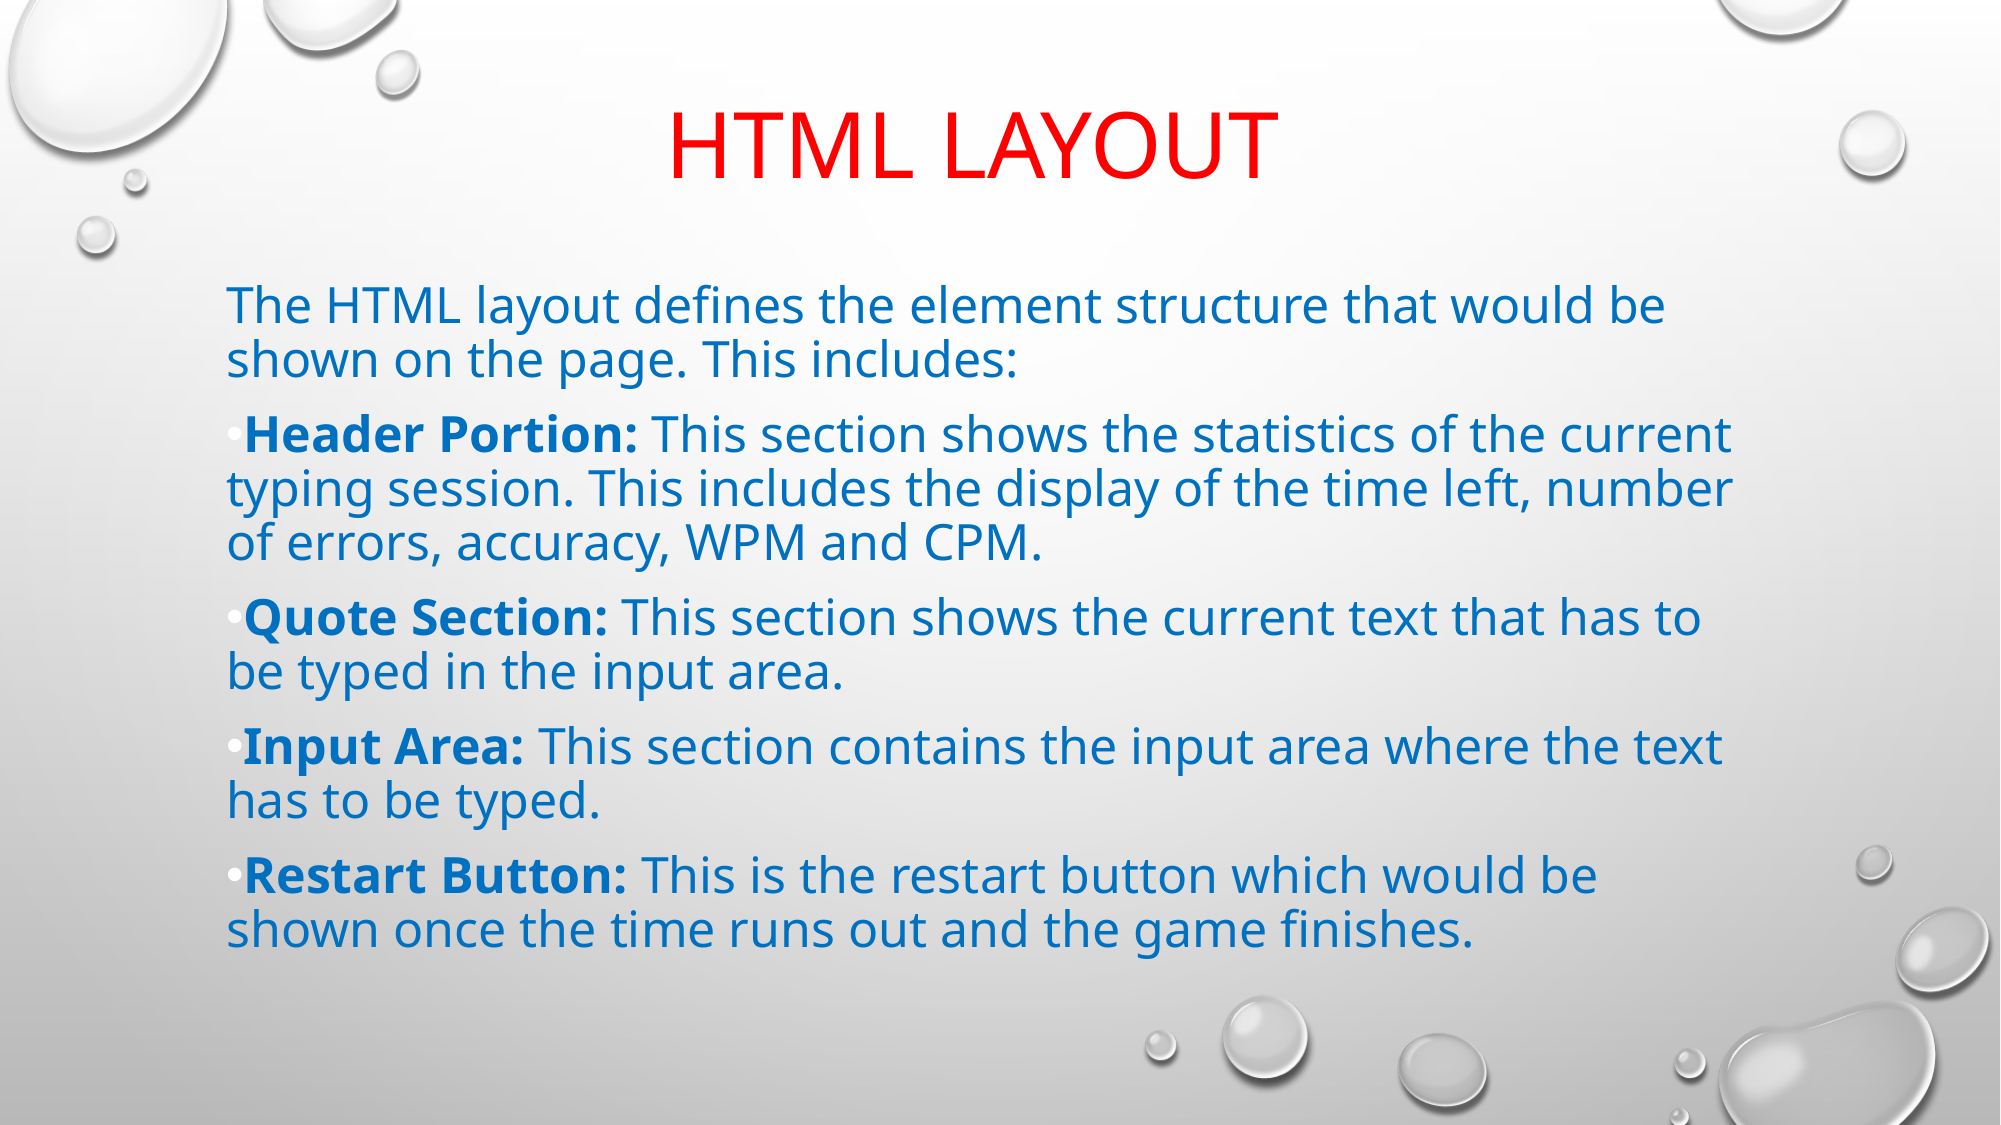

HTML LAYOUT
The HTML layout defines the element structure that would be shown on the page. This includes:
Header Portion: This section shows the statistics of the current typing session. This includes the display of the time left, number of errors, accuracy, WPM and CPM.
Quote Section: This section shows the current text that has to be typed in the input area.
Input Area: This section contains the input area where the text has to be typed.
Restart Button: This is the restart button which would be shown once the time runs out and the game finishes.